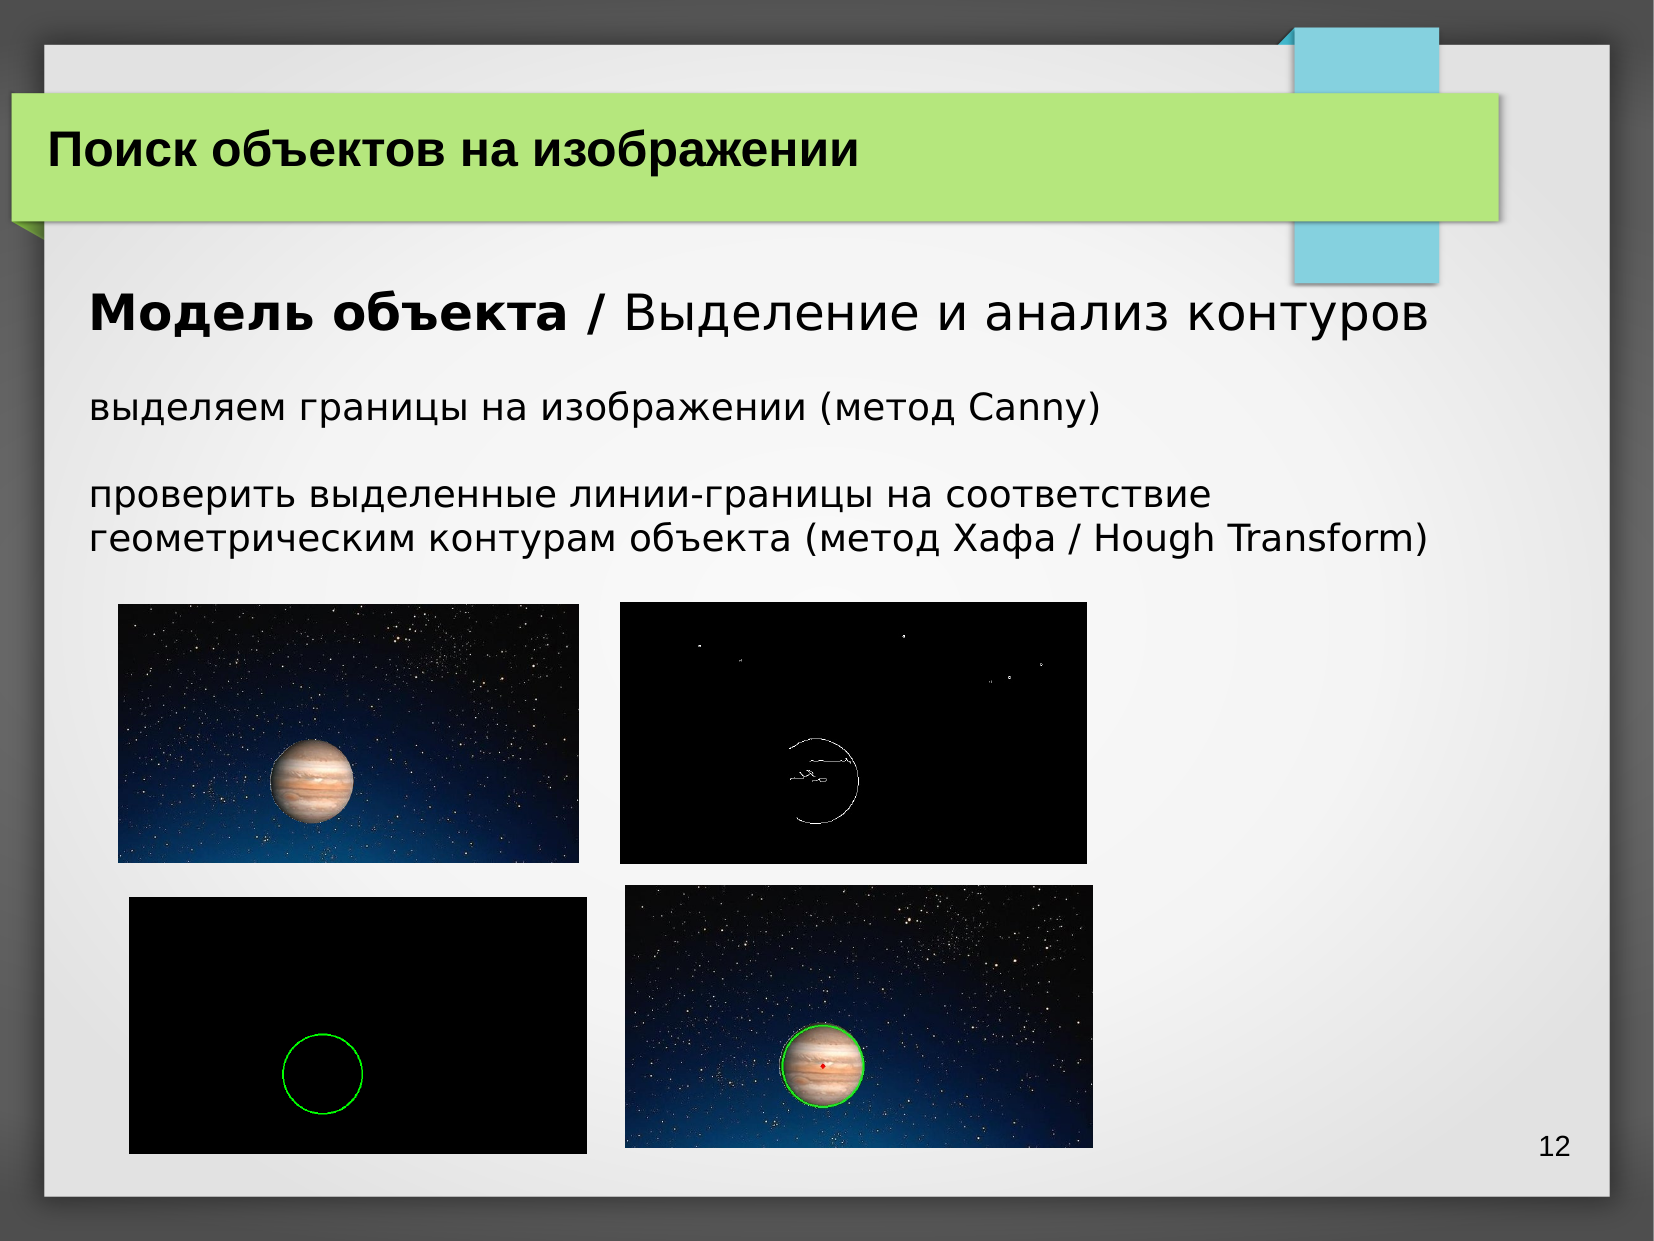

# Поиск объектов на изображении
Модель объекта / Выделение и анализ контуров
выделяем границы на изображении (метод Canny)
проверить выделенные линии-границы на соответствие геометрическим контурам объекта (метод Хафа / Hough Transform)
12